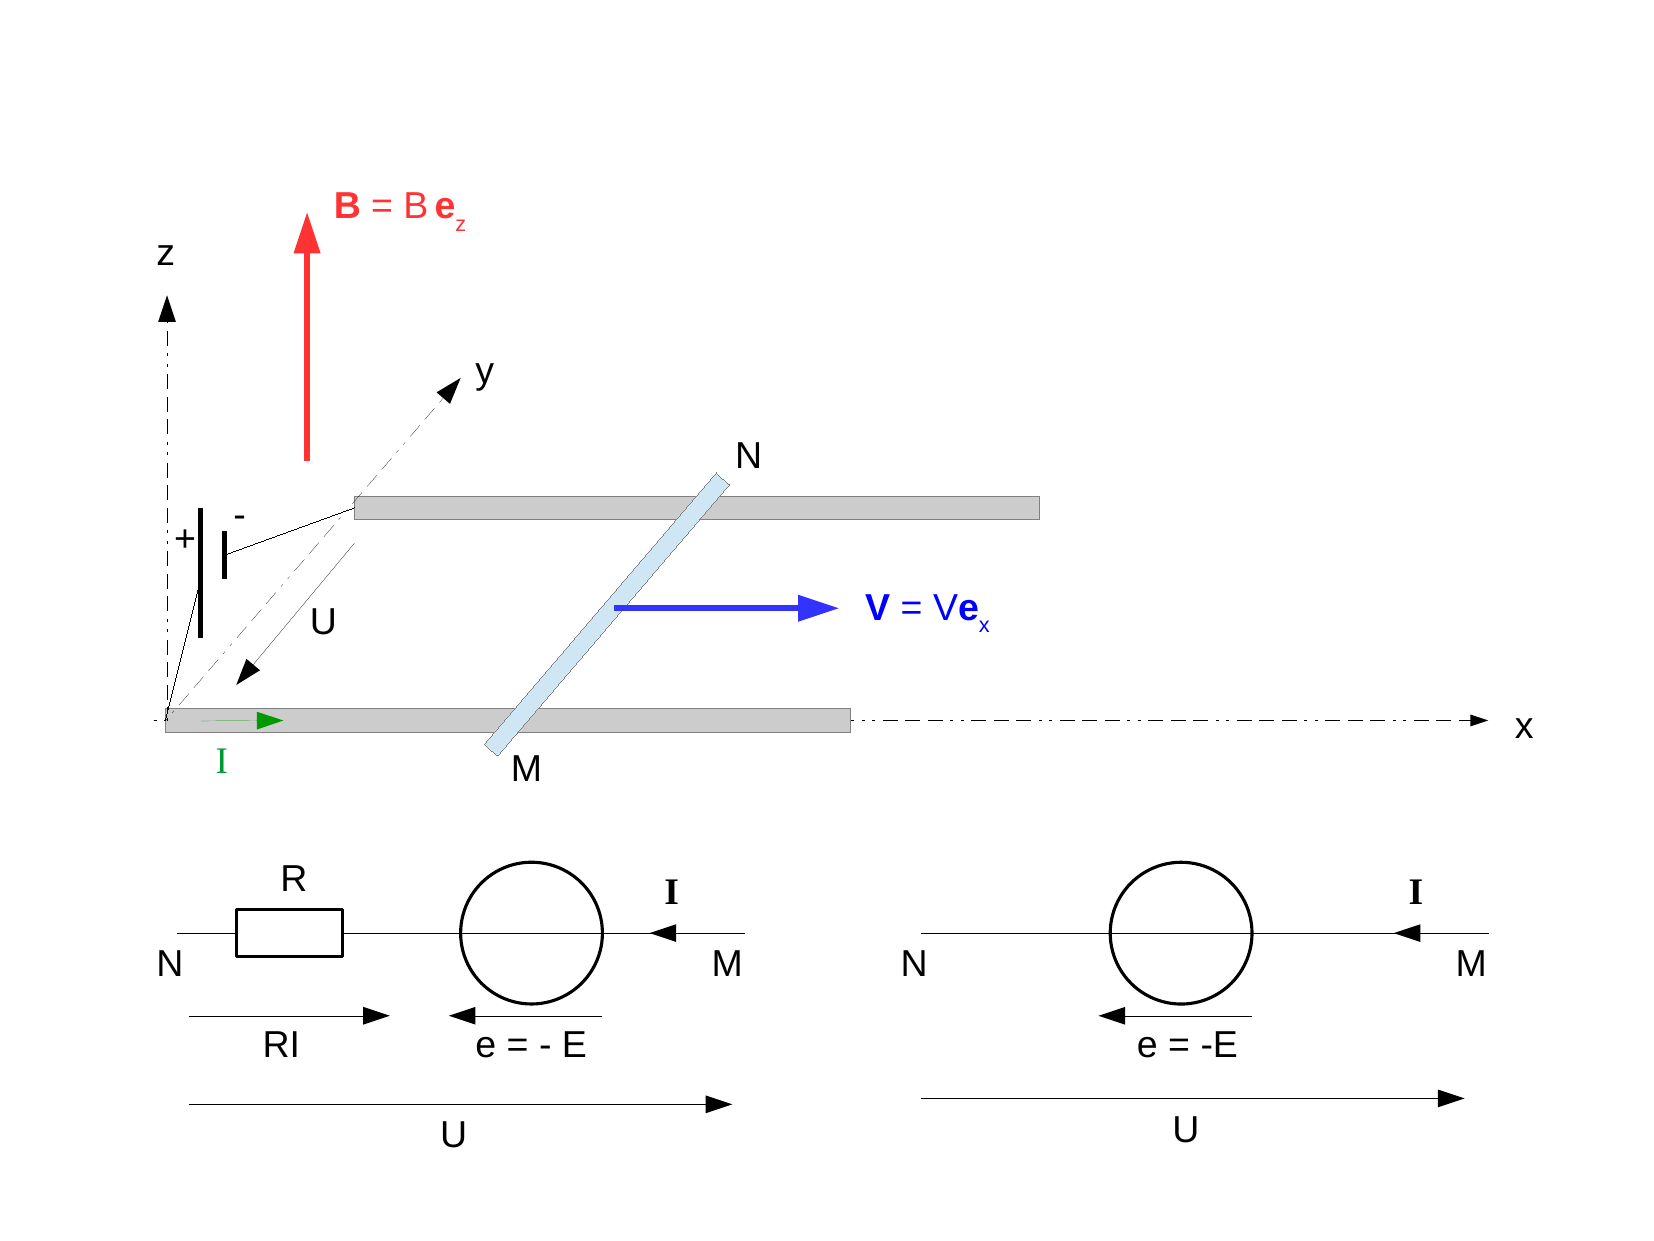

B = B ez
z
y
N
-
+
V = Vex
U
x
I
M
R
I
I
N
M
N
M
RI
e = - E
e = -E
U
U